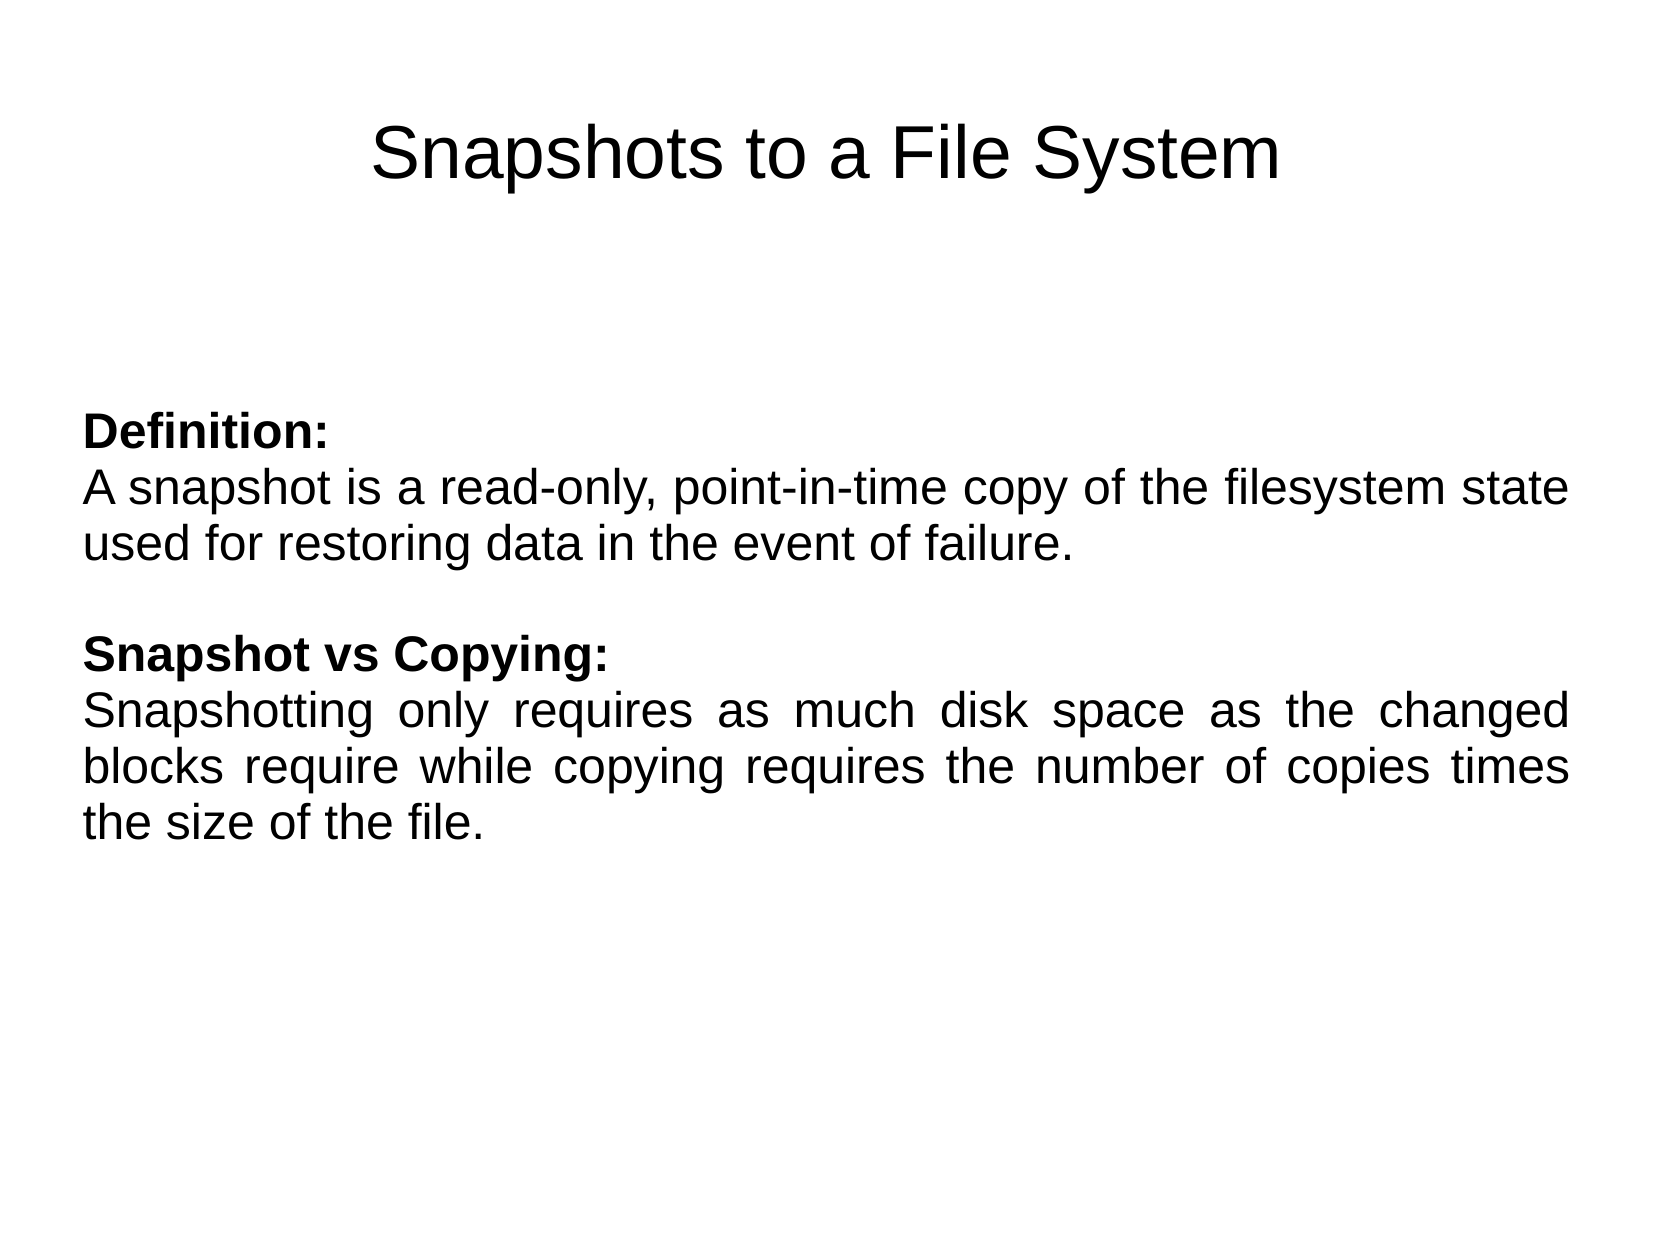

# Snapshots to a File System
Definition:
A snapshot is a read-only, point-in-time copy of the filesystem state used for restoring data in the event of failure.
Snapshot vs Copying:
Snapshotting only requires as much disk space as the changed blocks require while copying requires the number of copies times the size of the file.